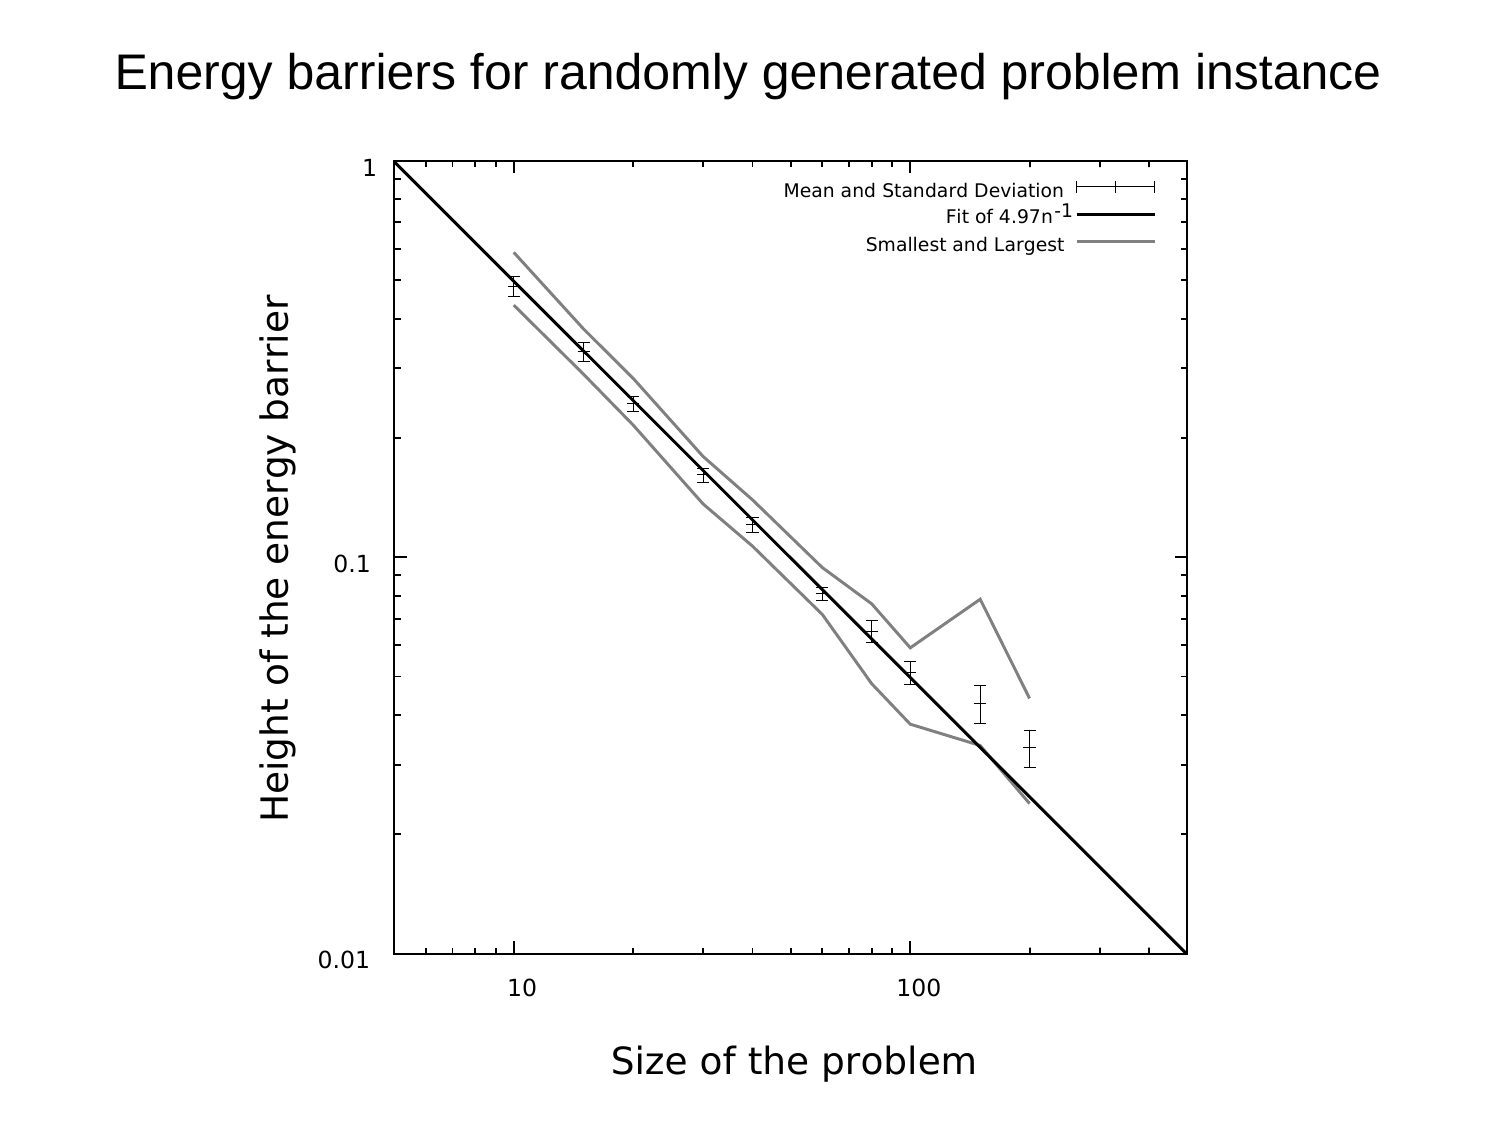

Energy barriers for randomly generated problem instance
1
Mean and Standard Deviation
-1
Fit of 4.97n
Smallest and Largest
Height of the energy barrier
0.1
0.01
10
100
Size of the problem